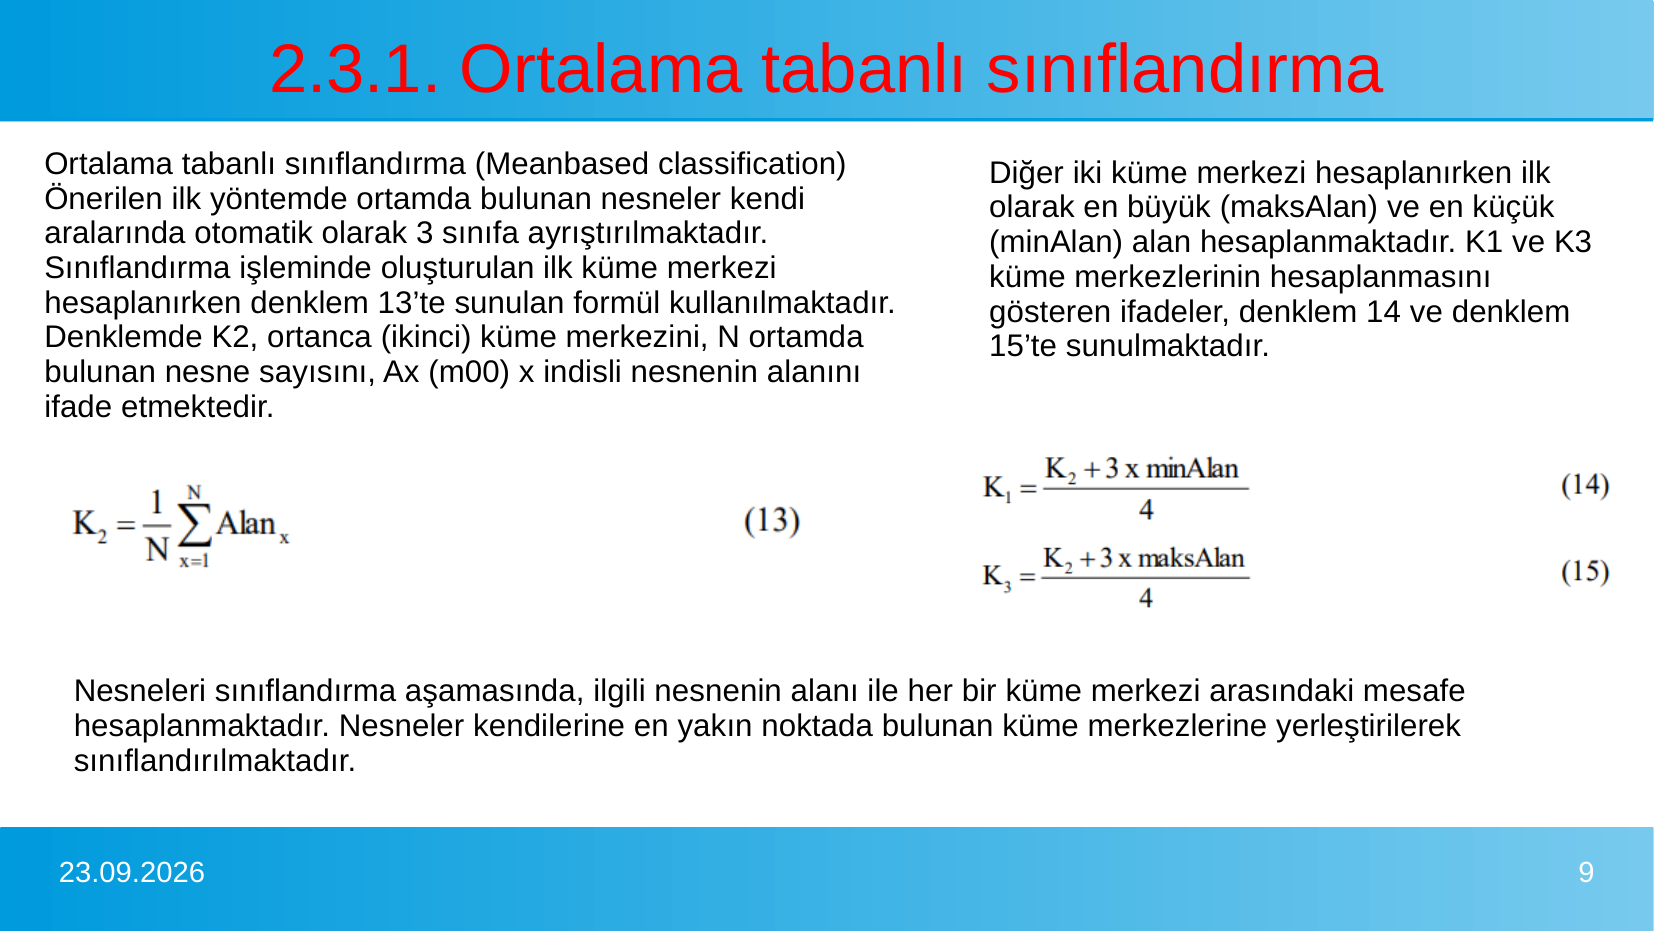

# 2.3.1. Ortalama tabanlı sınıflandırma
Ortalama tabanlı sınıflandırma (Meanbased classification)
Önerilen ilk yöntemde ortamda bulunan nesneler kendi aralarında otomatik olarak 3 sınıfa ayrıştırılmaktadır. Sınıflandırma işleminde oluşturulan ilk küme merkezi hesaplanırken denklem 13’te sunulan formül kullanılmaktadır.
Denklemde K2, ortanca (ikinci) küme merkezini, N ortamda bulunan nesne sayısını, Ax (m00) x indisli nesnenin alanını ifade etmektedir.
Diğer iki küme merkezi hesaplanırken ilk olarak en büyük (maksAlan) ve en küçük (minAlan) alan hesaplanmaktadır. K1 ve K3 küme merkezlerinin hesaplanmasını gösteren ifadeler, denklem 14 ve denklem 15’te sunulmaktadır.
Nesneleri sınıflandırma aşamasında, ilgili nesnenin alanı ile her bir küme merkezi arasındaki mesafe hesaplanmaktadır. Nesneler kendilerine en yakın noktada bulunan küme merkezlerine yerleştirilerek sınıflandırılmaktadır.
9